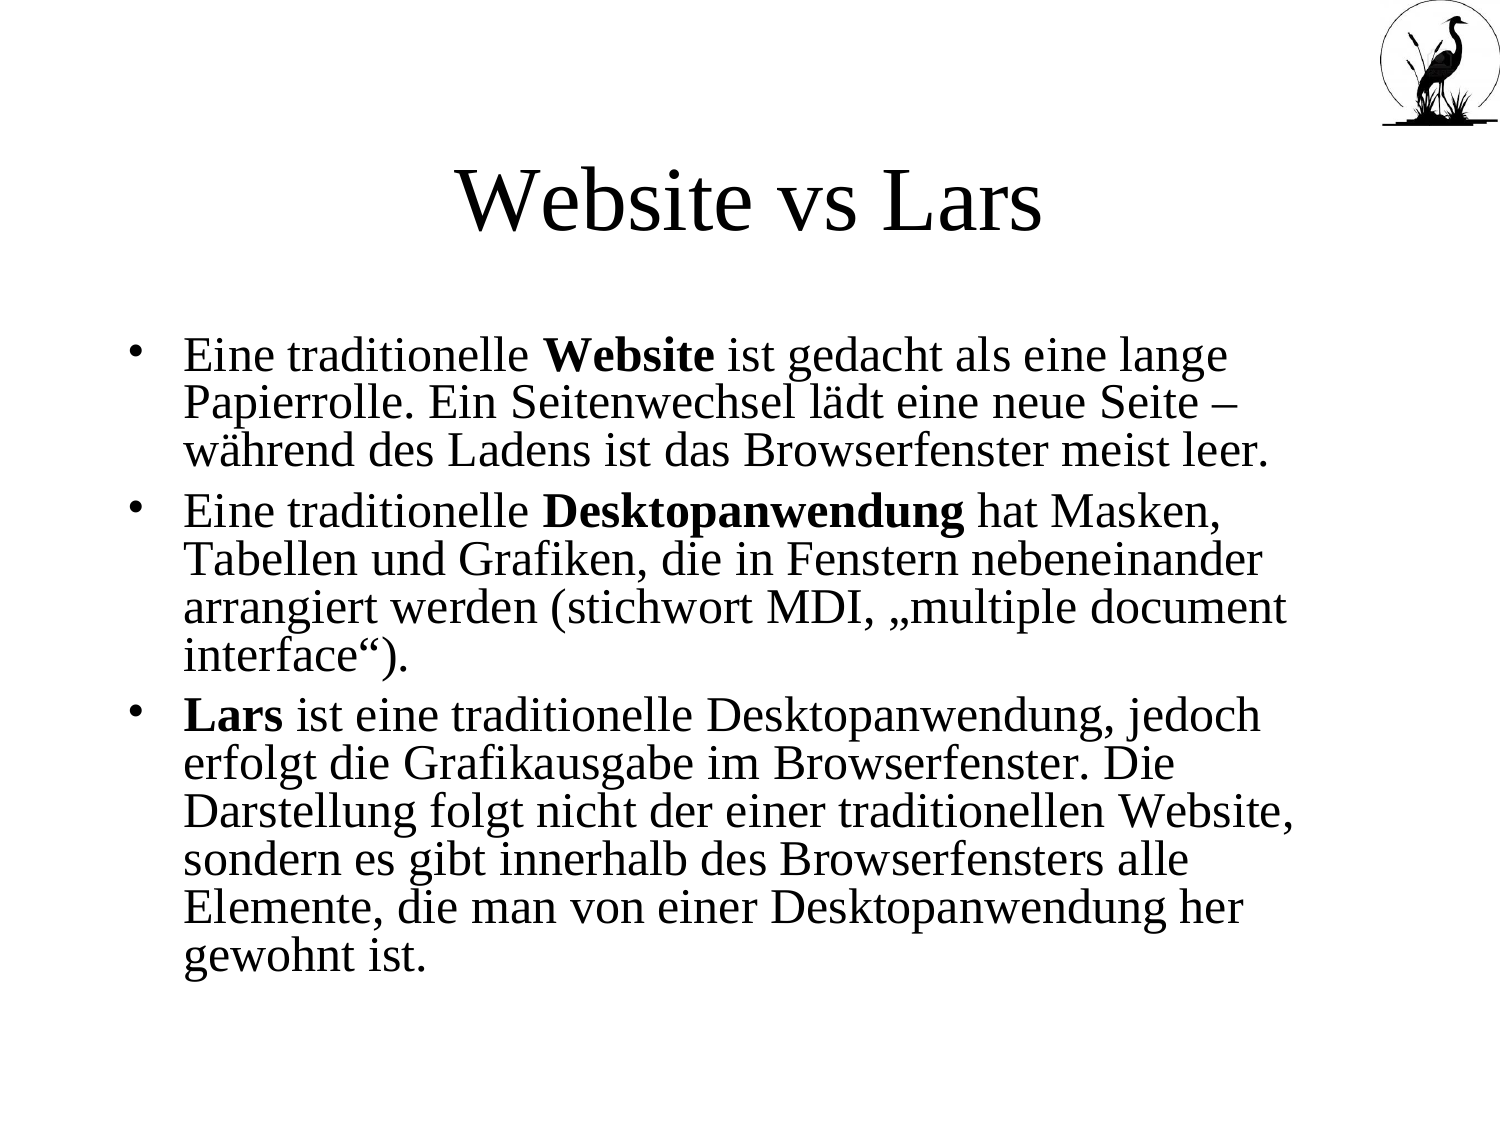

# Website vs Lars
Eine traditionelle Website ist gedacht als eine lange Papierrolle. Ein Seitenwechsel lädt eine neue Seite – während des Ladens ist das Browserfenster meist leer.
Eine traditionelle Desktopanwendung hat Masken, Tabellen und Grafiken, die in Fenstern nebeneinander arrangiert werden (stichwort MDI, „multiple document interface“).
Lars ist eine traditionelle Desktopanwendung, jedoch erfolgt die Grafikausgabe im Browserfenster. Die Darstellung folgt nicht der einer traditionellen Website, sondern es gibt innerhalb des Browserfensters alle Elemente, die man von einer Desktopanwendung her gewohnt ist.